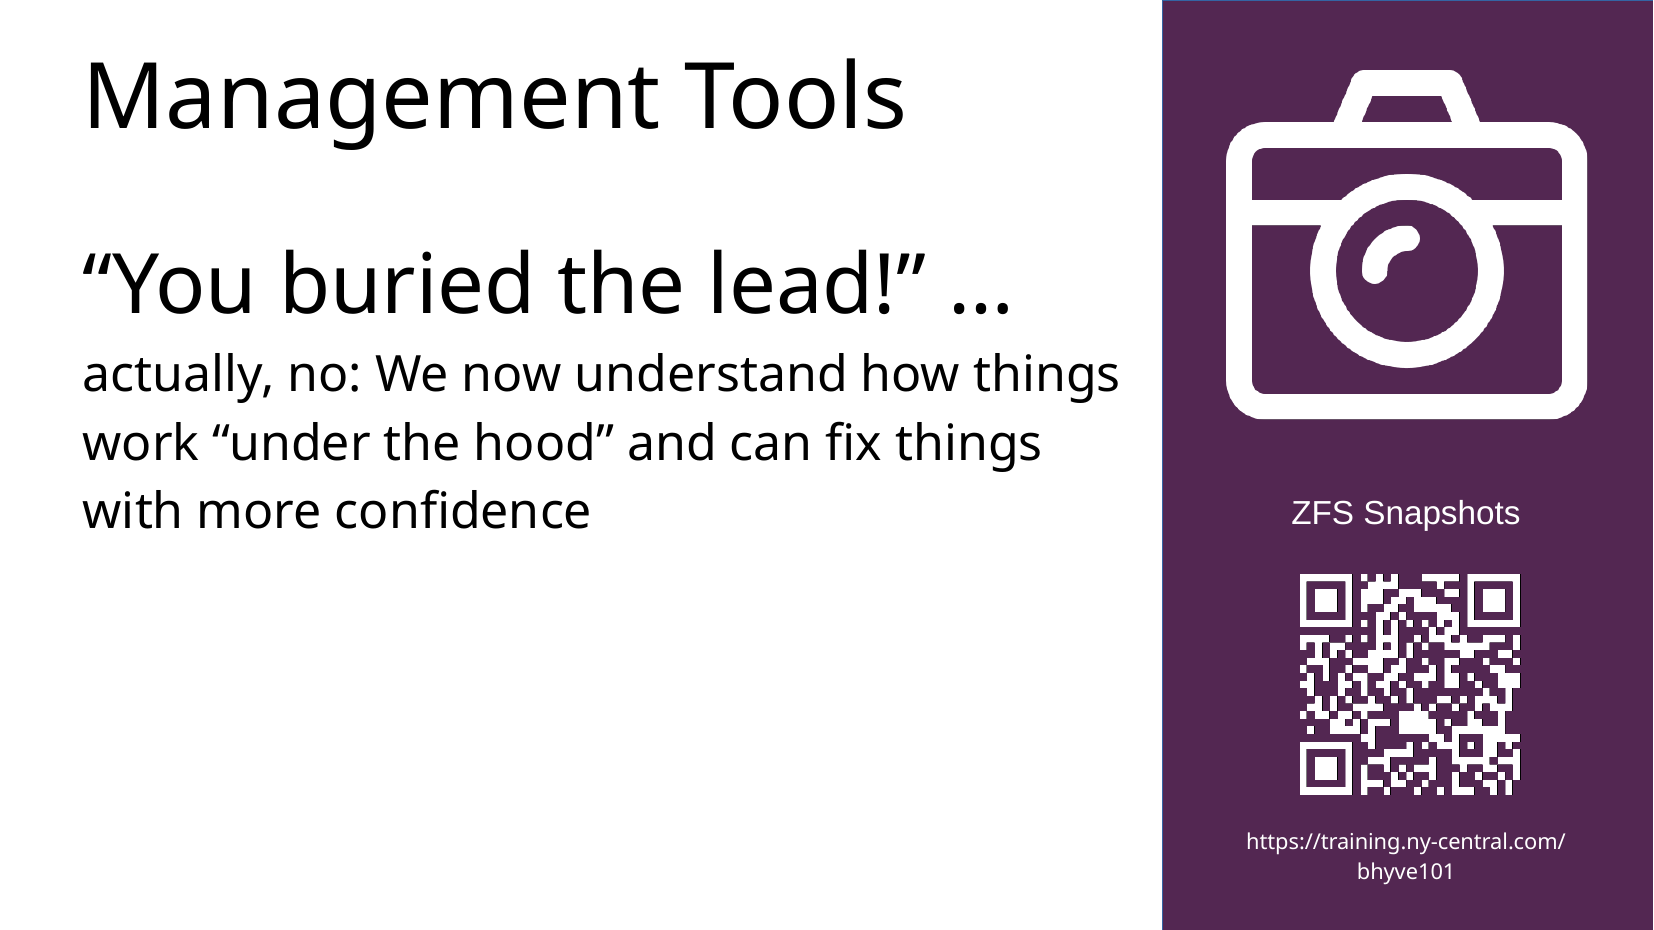

# Management Tools
“You buried the lead!” …
actually, no: We now understand how things work “under the hood” and can fix things with more confidence
ZFS Snapshots
https://training.ny-central.com/bhyve101